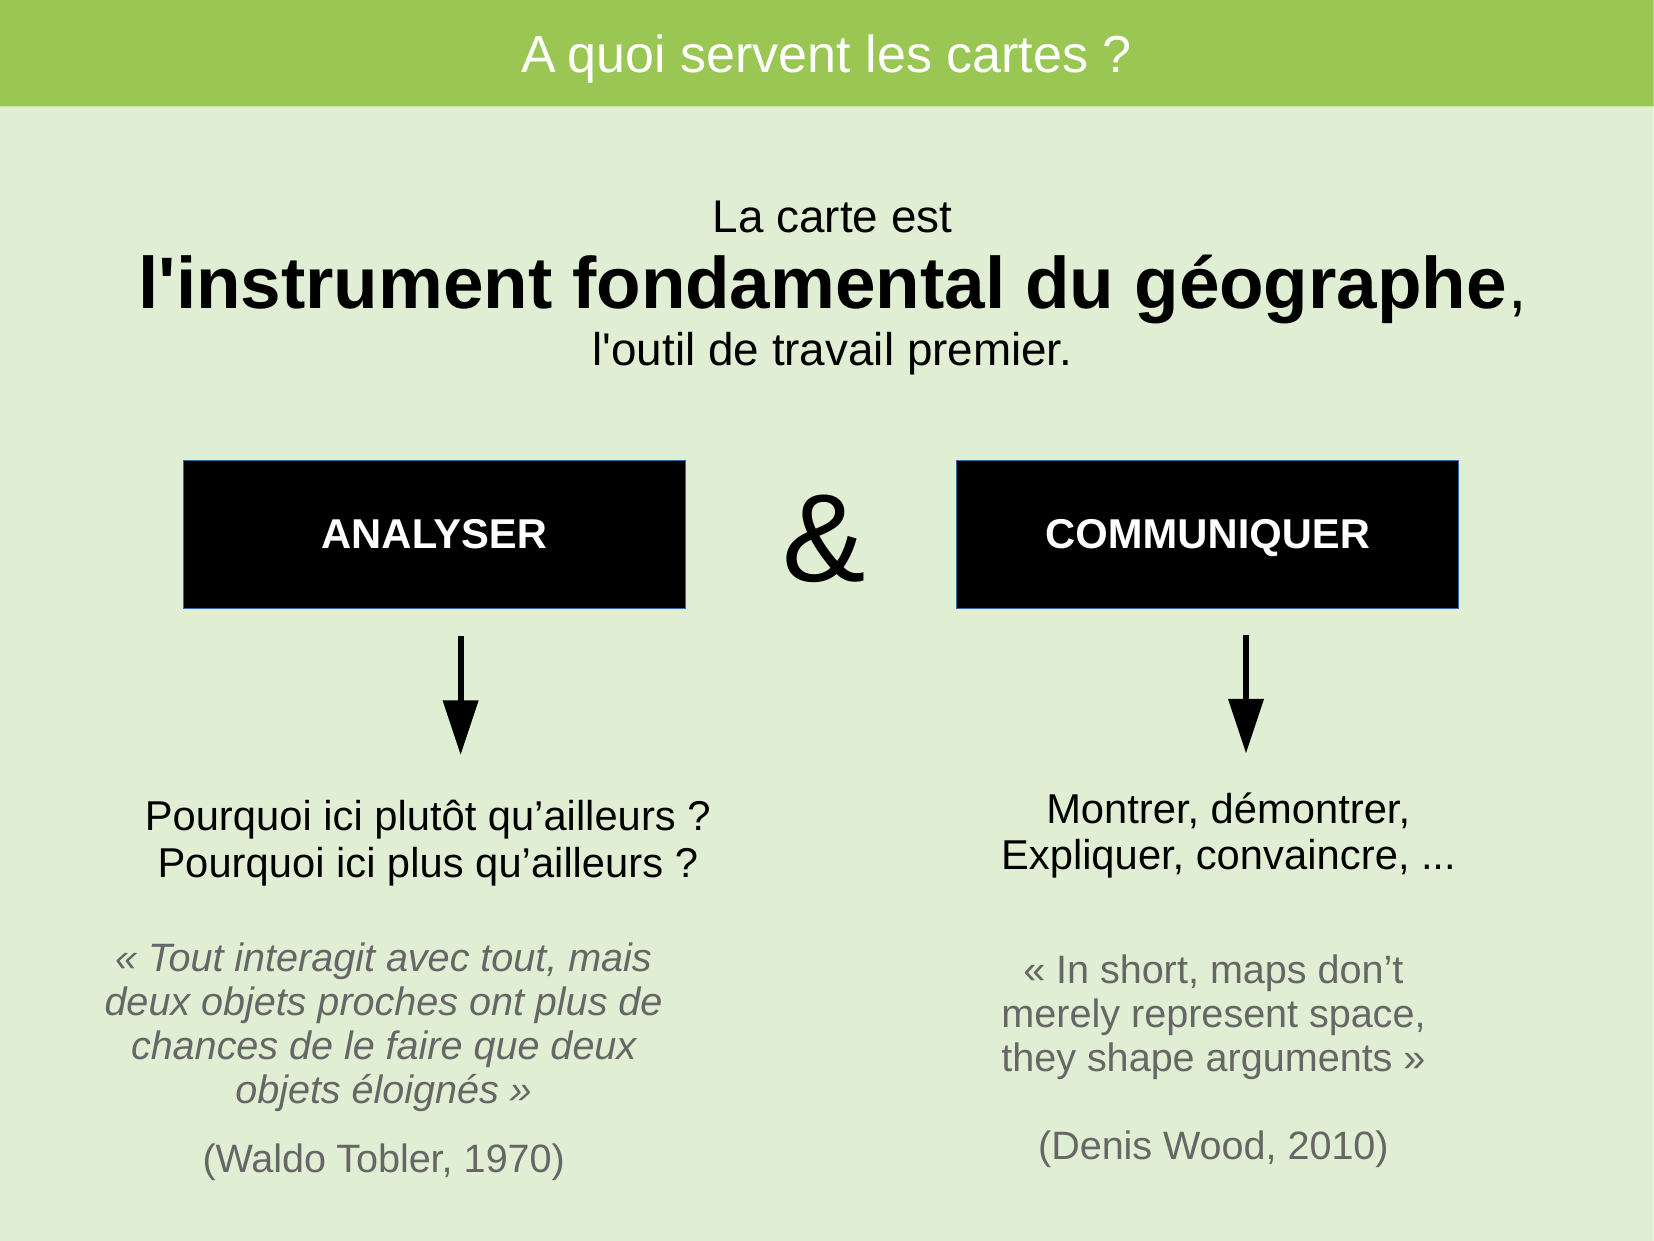

# A quoi servent les cartes ?
La carte est
l'instrument fondamental du géographe,
l'outil de travail premier.
ANALYSER
&
COMMUNIQUER
Montrer, démontrer,
Expliquer, convaincre, ...
Pourquoi ici plutôt qu’ailleurs ?
Pourquoi ici plus qu’ailleurs ?
« Tout interagit avec tout, mais deux objets proches ont plus de chances de le faire que deux objets éloignés »
(Waldo Tobler, 1970)
« In short, maps don’t
merely represent space, they shape arguments »
(Denis Wood, 2010)